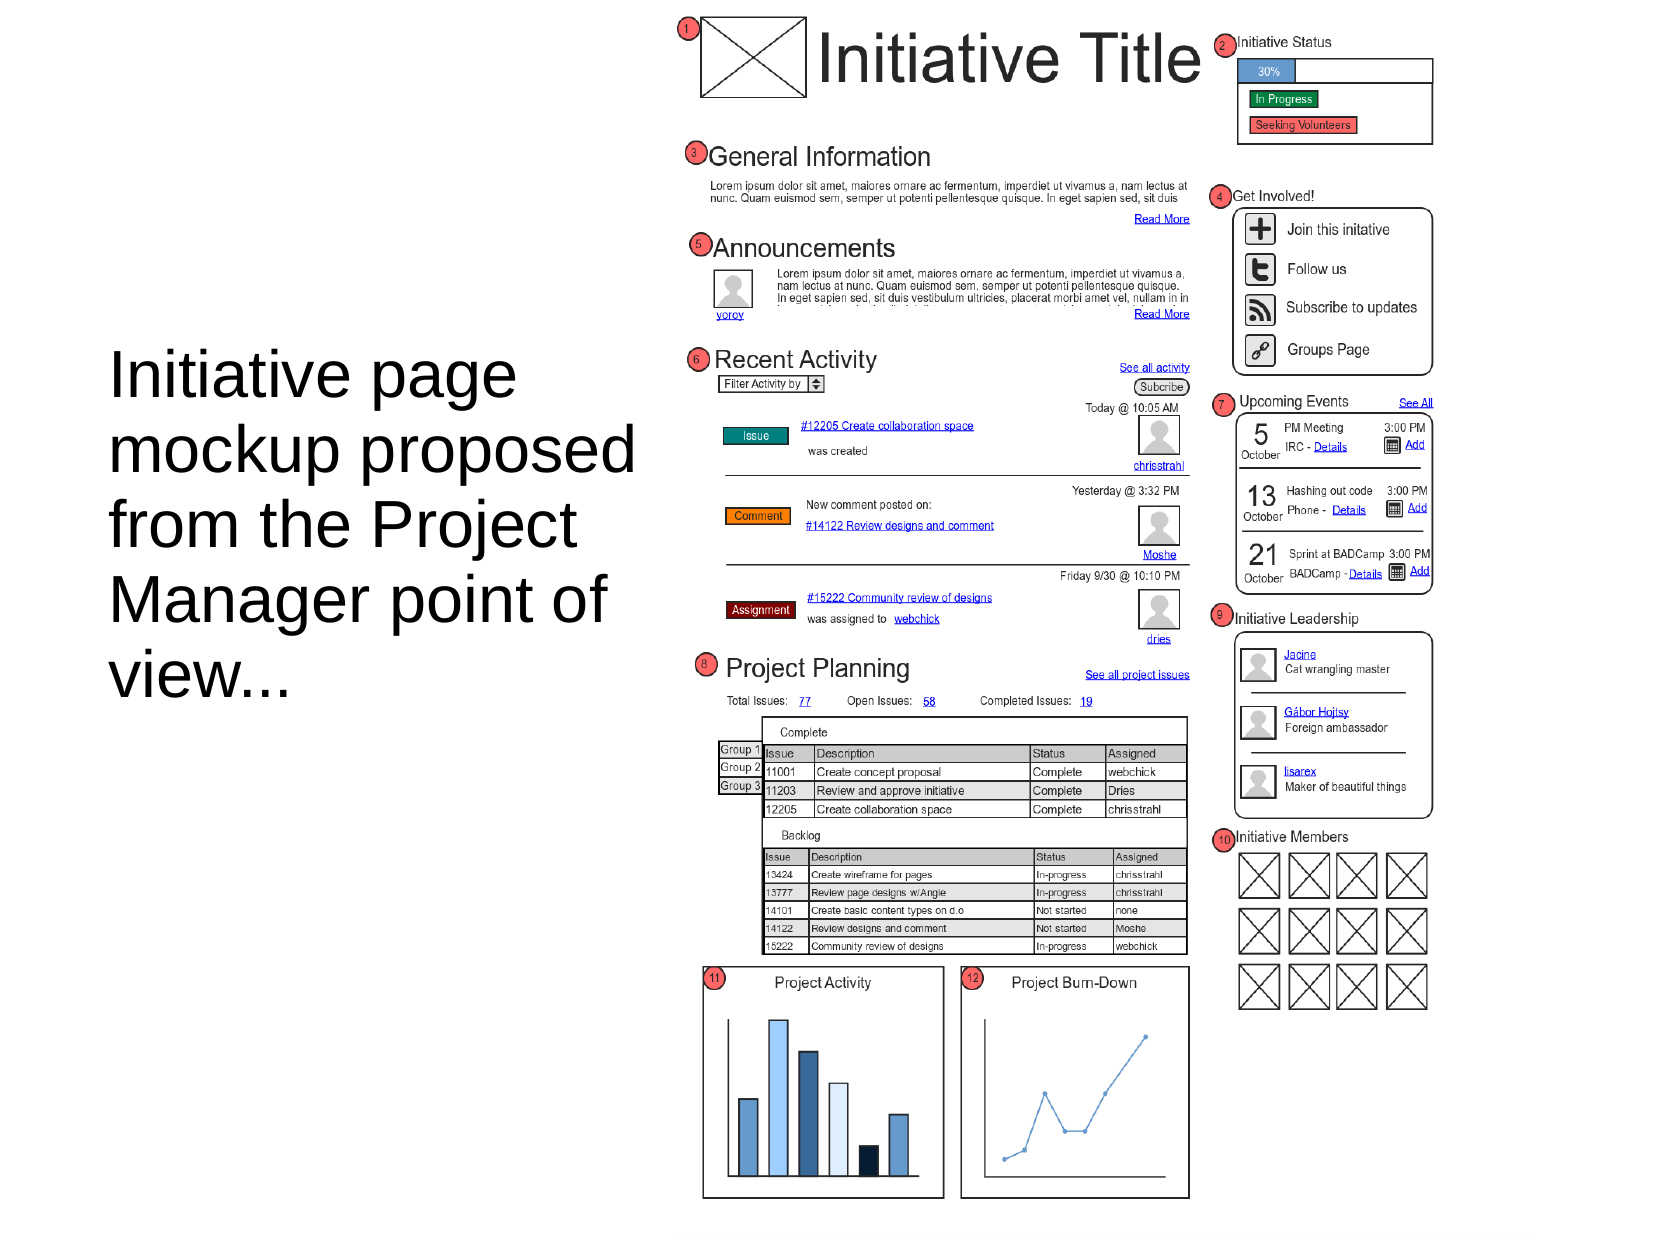

# Initiative page mockup proposed from the Project Manager point of view...